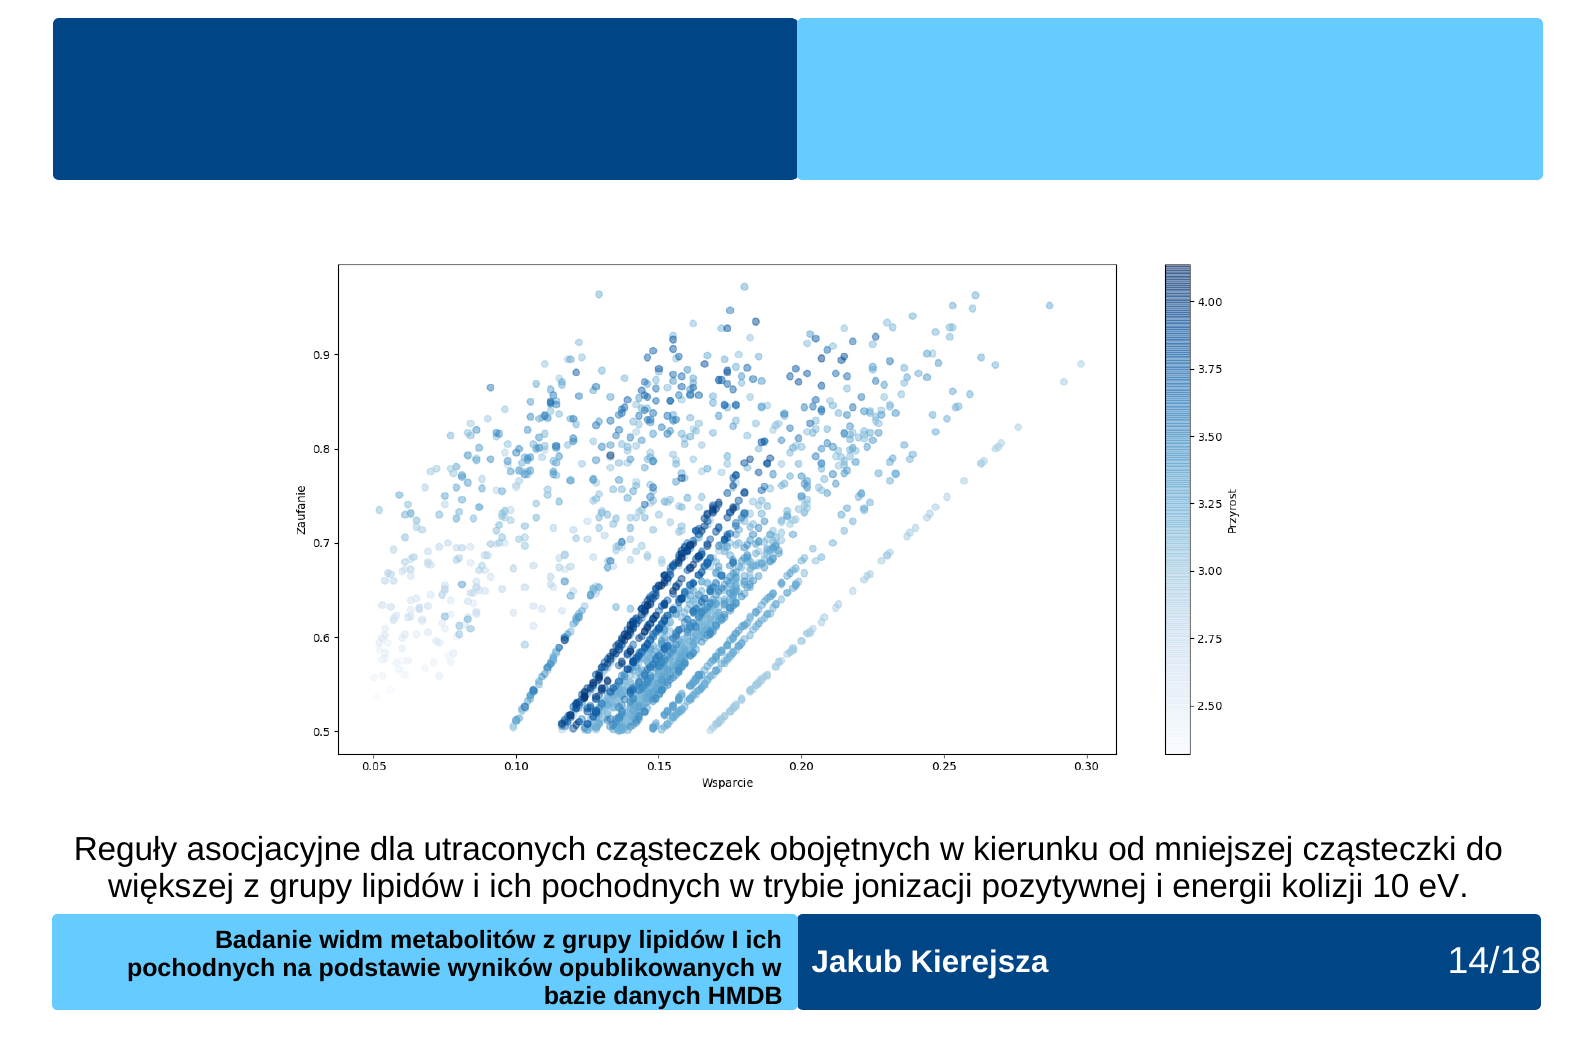

Reguły asocjacyjne dla utraconych cząsteczek obojętnych w kierunku od mniejszej cząsteczki do większej z grupy lipidów i ich pochodnych w trybie jonizacji pozytywnej i energii kolizji 10 eV.
Wieloagentowy system wyboru miejsca spotkań na urządzenia mobilne
# Jakub Kierejsza
Badanie widm metabolitów z grupy lipidów I ich pochodnych na podstawie wyników opublikowanych w bazie danych HMDB